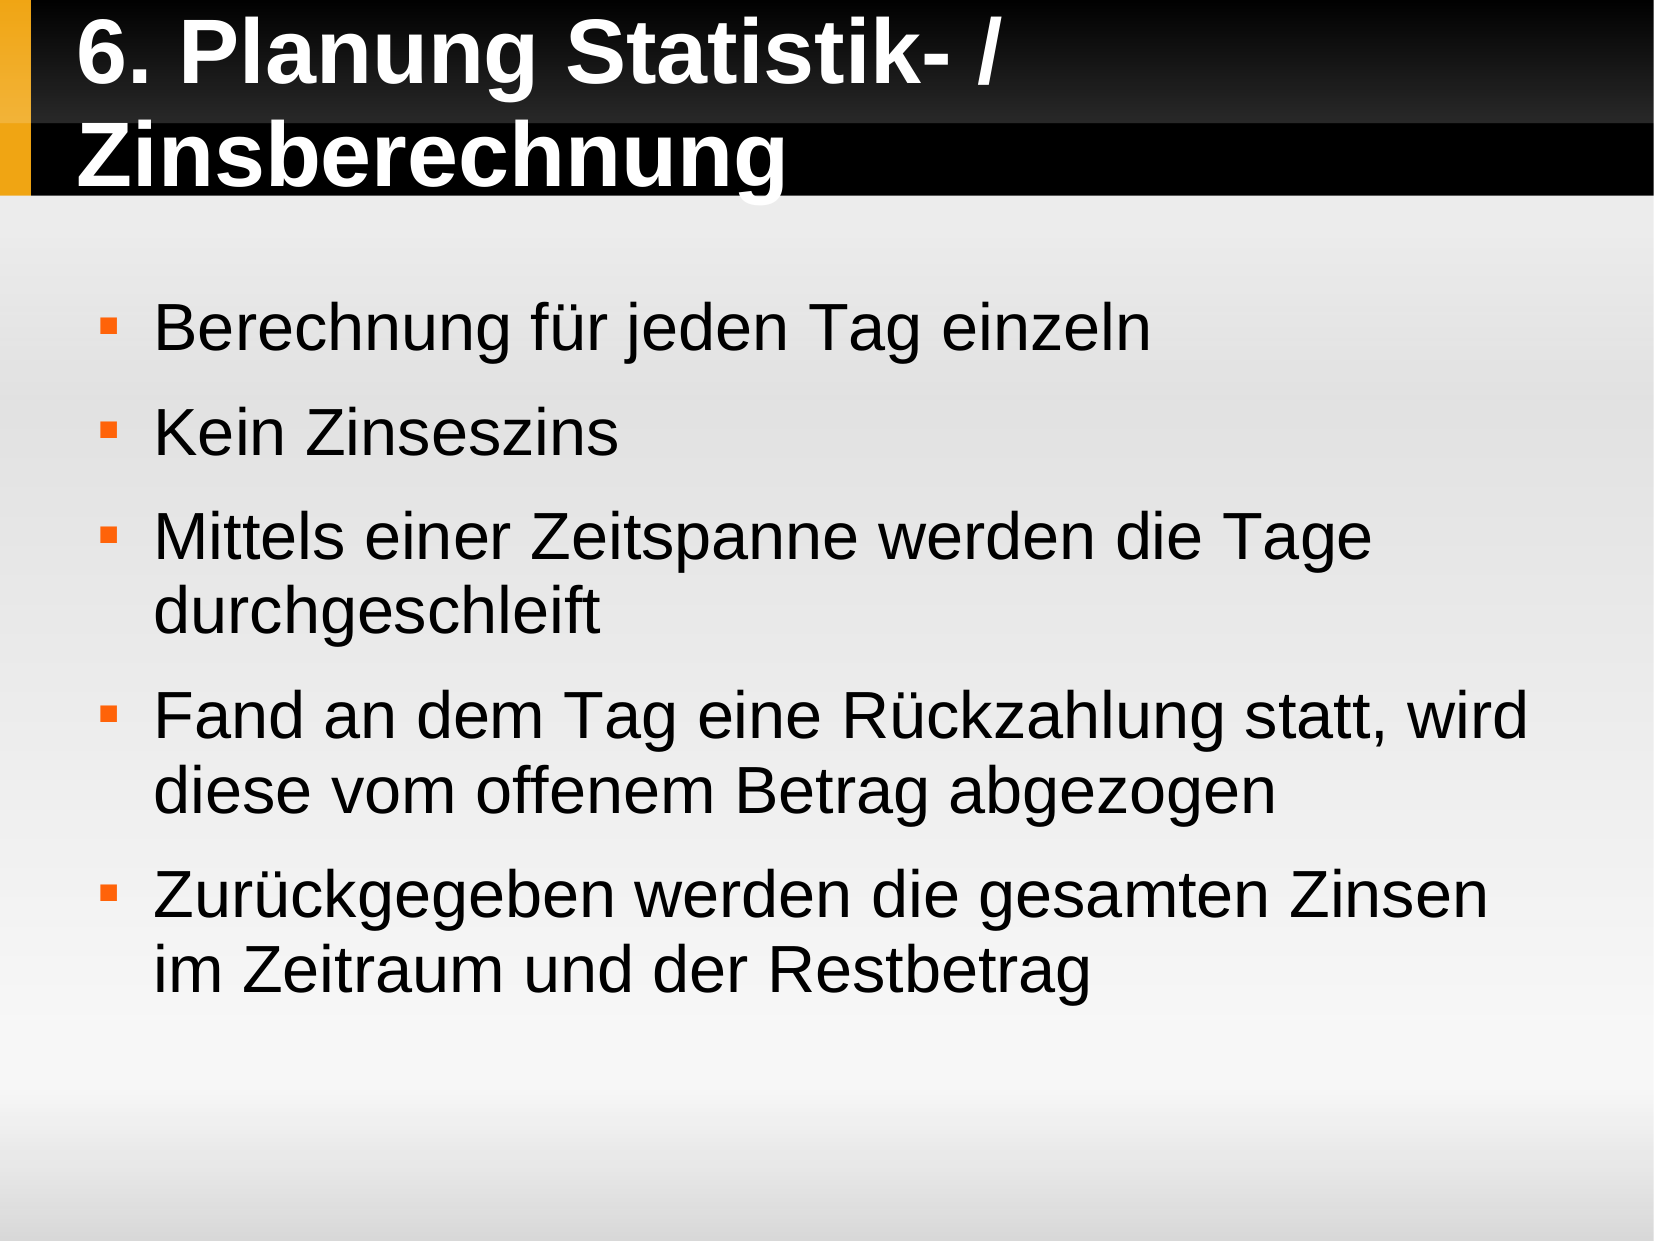

# 6. Planung Statistik- / Zinsberechnung
Berechnung für jeden Tag einzeln
Kein Zinseszins
Mittels einer Zeitspanne werden die Tage durchgeschleift
Fand an dem Tag eine Rückzahlung statt, wird diese vom offenem Betrag abgezogen
Zurückgegeben werden die gesamten Zinsen im Zeitraum und der Restbetrag